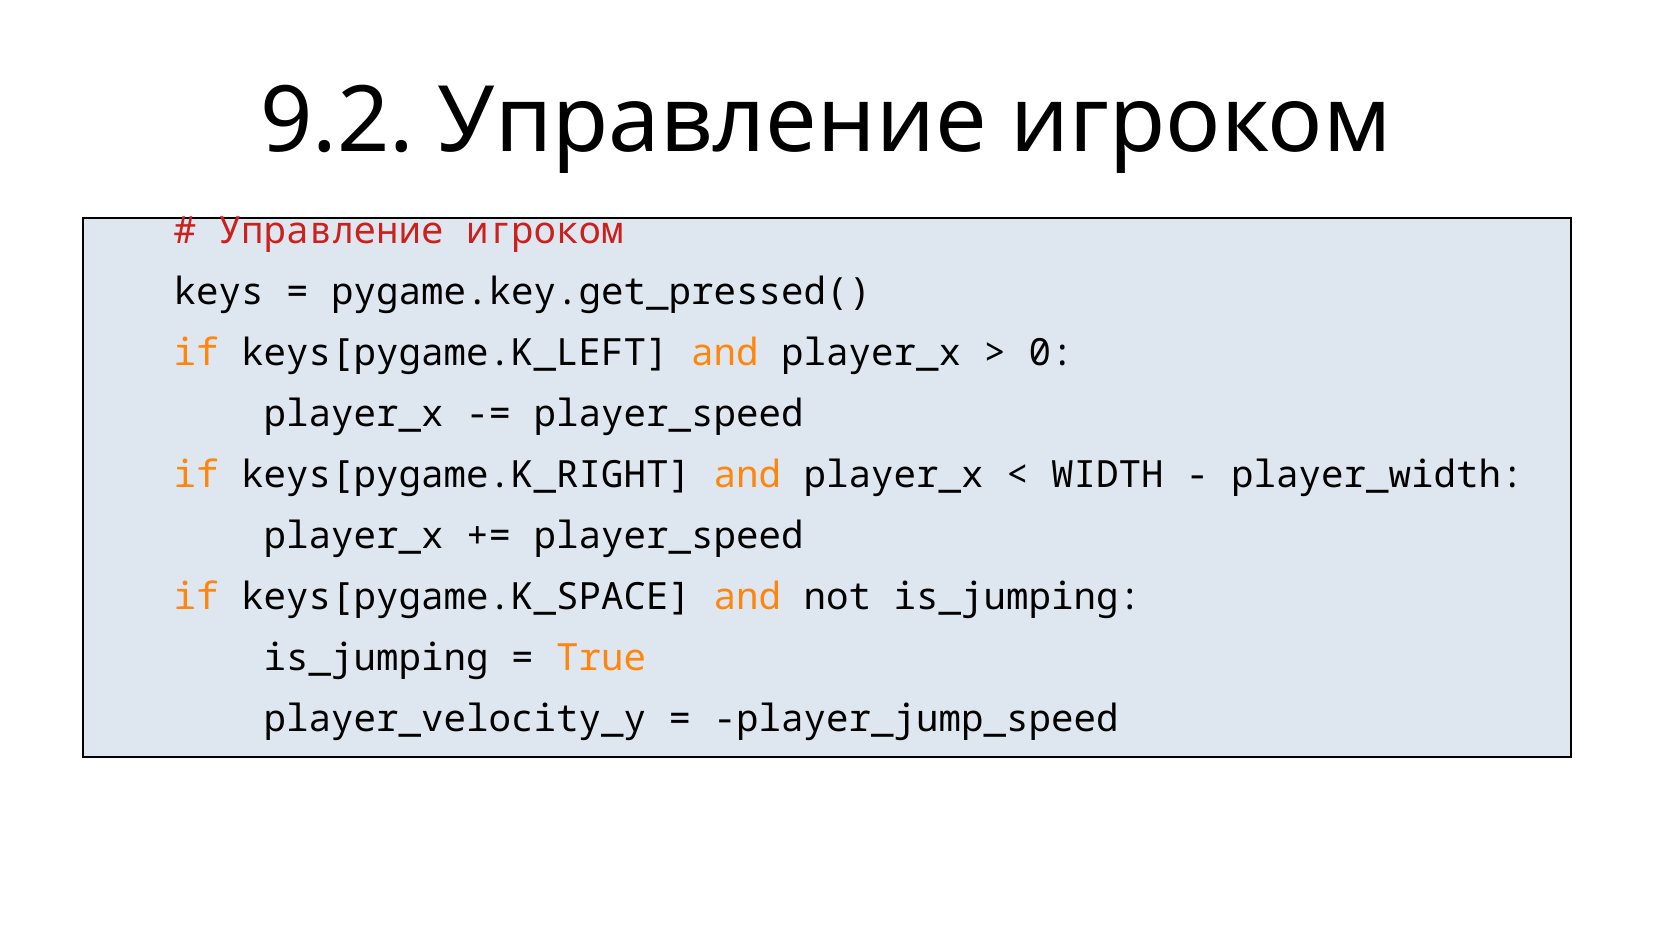

# 9.2. Управление игроком
 # Управление игроком
 keys = pygame.key.get_pressed()
 if keys[pygame.K_LEFT] and player_x > 0:
 player_x -= player_speed
 if keys[pygame.K_RIGHT] and player_x < WIDTH - player_width:
 player_x += player_speed
 if keys[pygame.K_SPACE] and not is_jumping:
 is_jumping = True
 player_velocity_y = -player_jump_speed